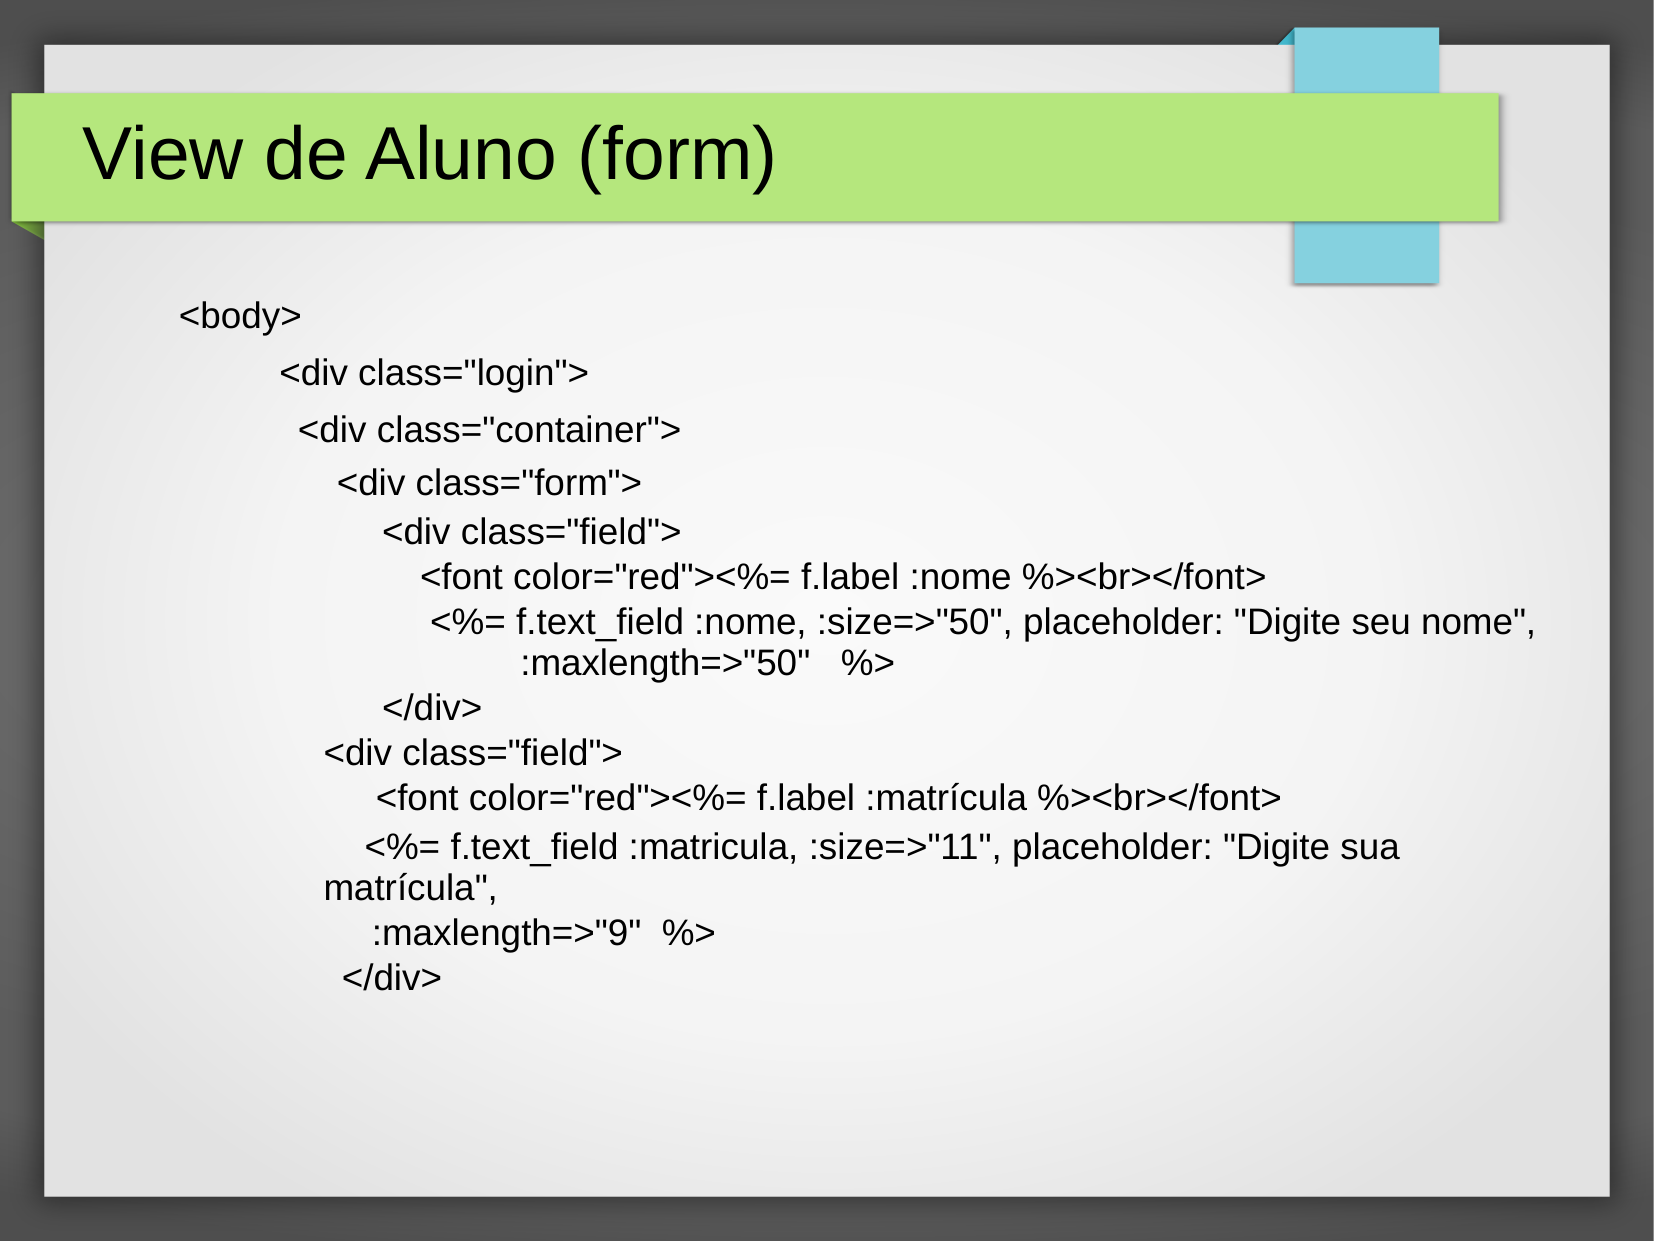

# View de Aluno (form)
<body>
		<div class="login">
 	 <div class="container">
 <div class="form">
 <div class="field">
<font color="red"><%= f.label :nome %><br></font>
 <%= f.text_field :nome, :size=>"50", placeholder: "Digite seu nome", 		:maxlength=>"50" %>
 </div>
<div class="field">
 		<font color="red"><%= f.label :matrícula %><br></font>
 <%= f.text_field :matricula, :size=>"11", placeholder: "Digite sua matrícula",
:maxlength=>"9" %>
 				 </div>